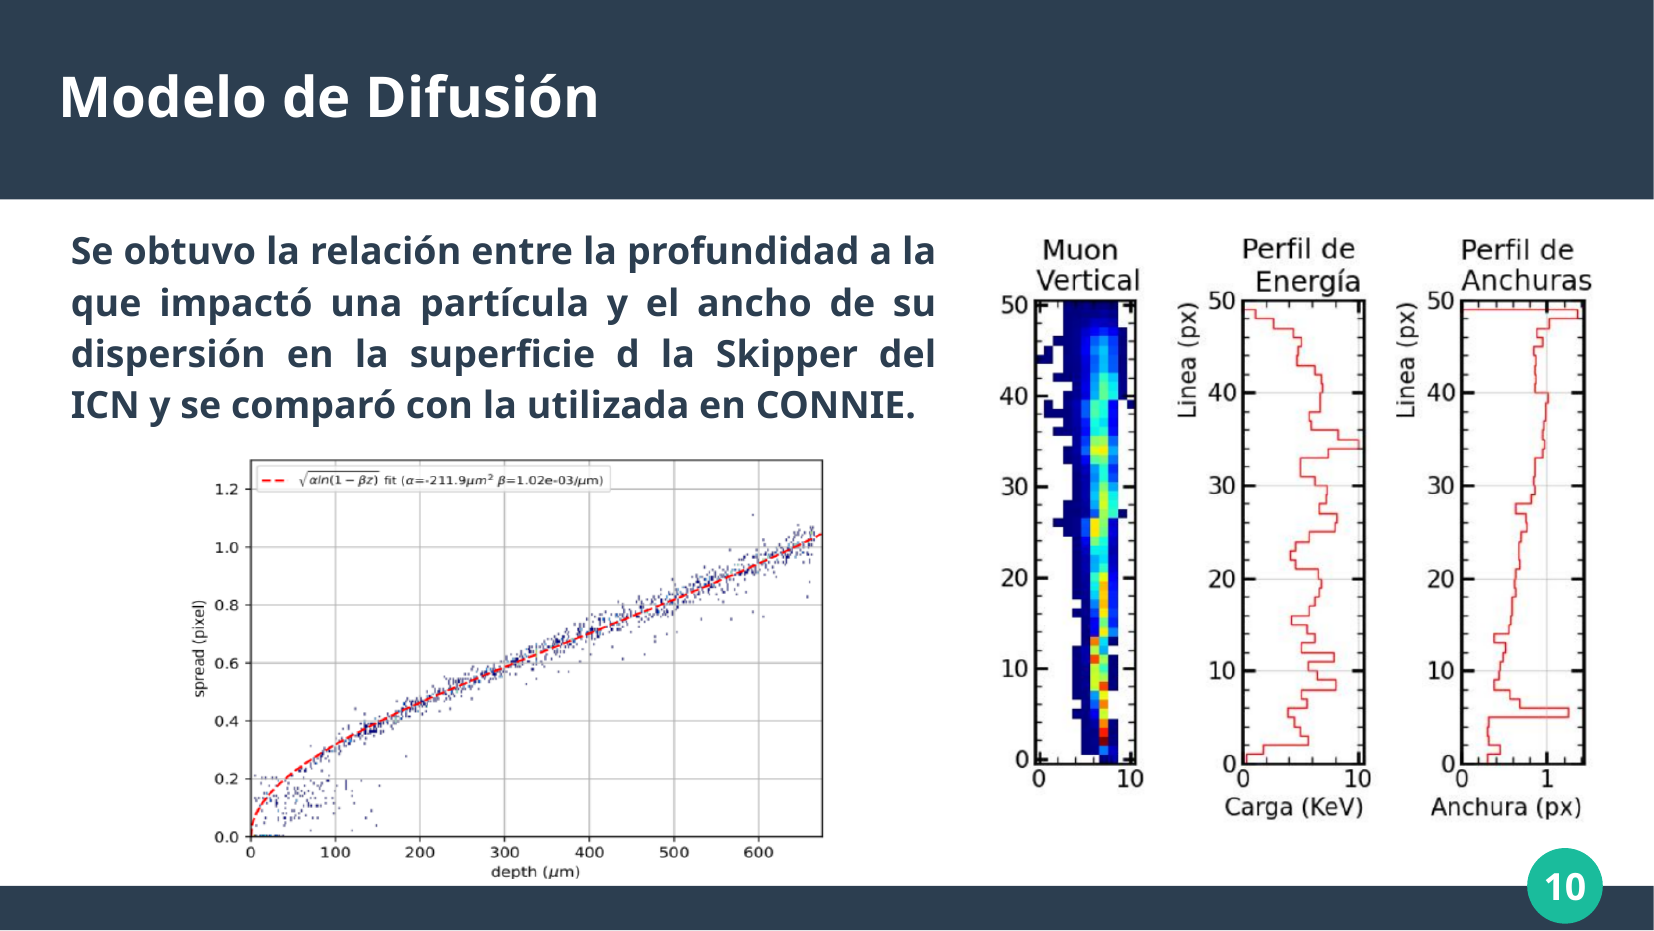

# Modelo de Difusión
Se obtuvo la relación entre la profundidad a la que impactó una partícula y el ancho de su dispersión en la superficie d la Skipper del ICN y se comparó con la utilizada en CONNIE.